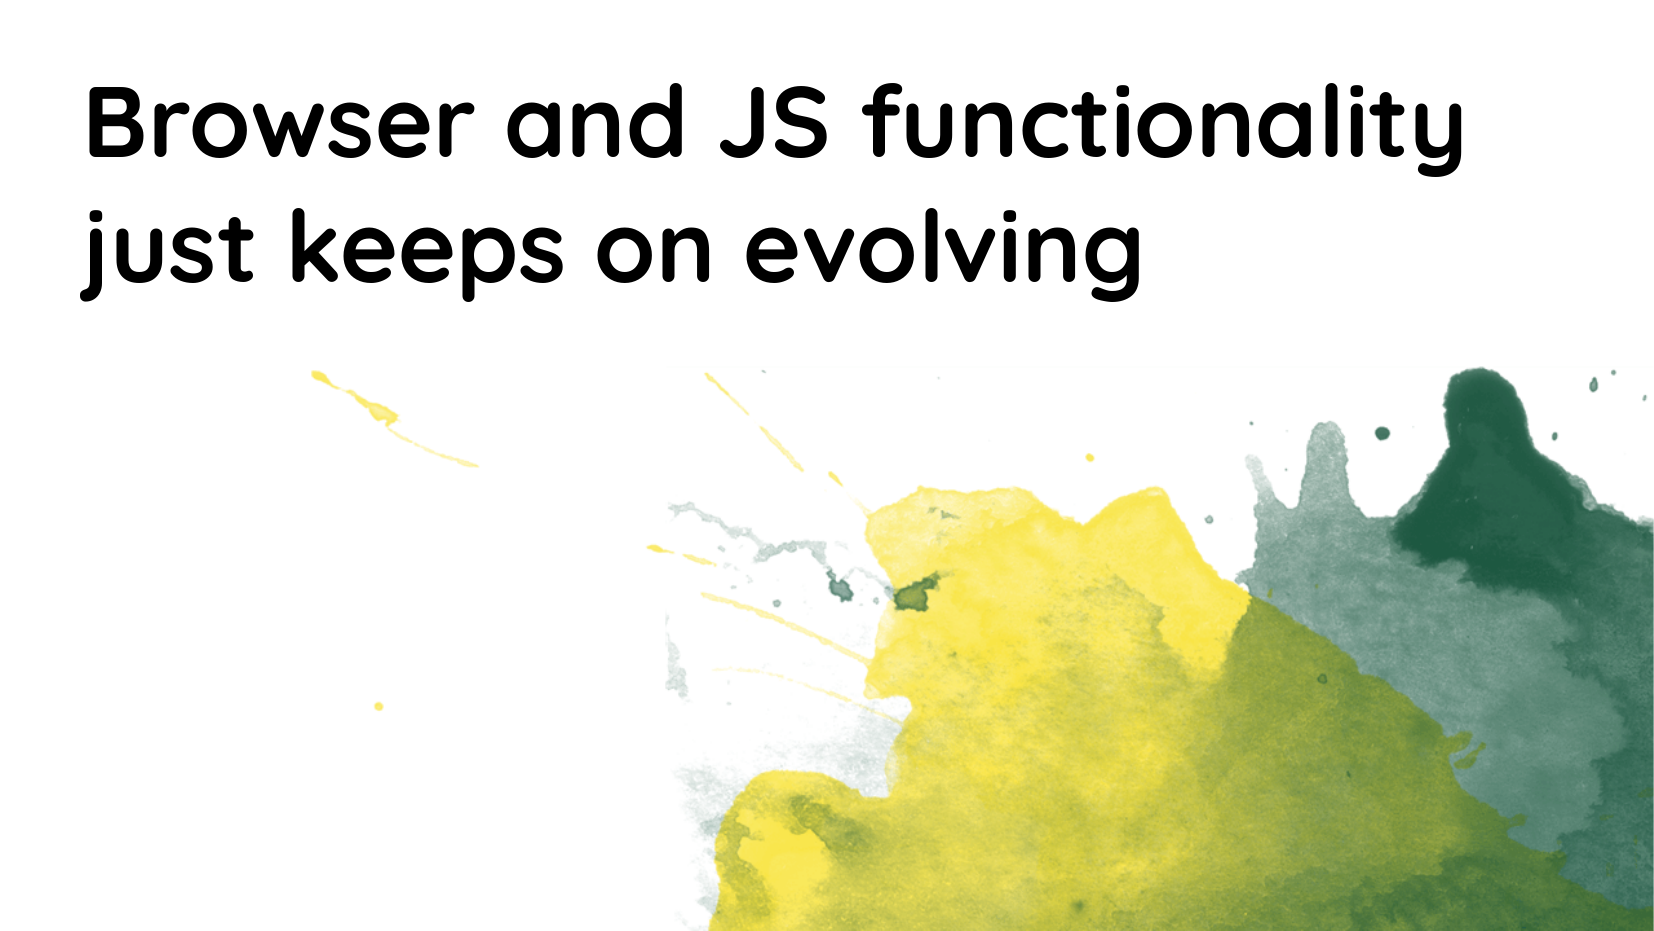

# Browser and JS functionality just keeps on evolving